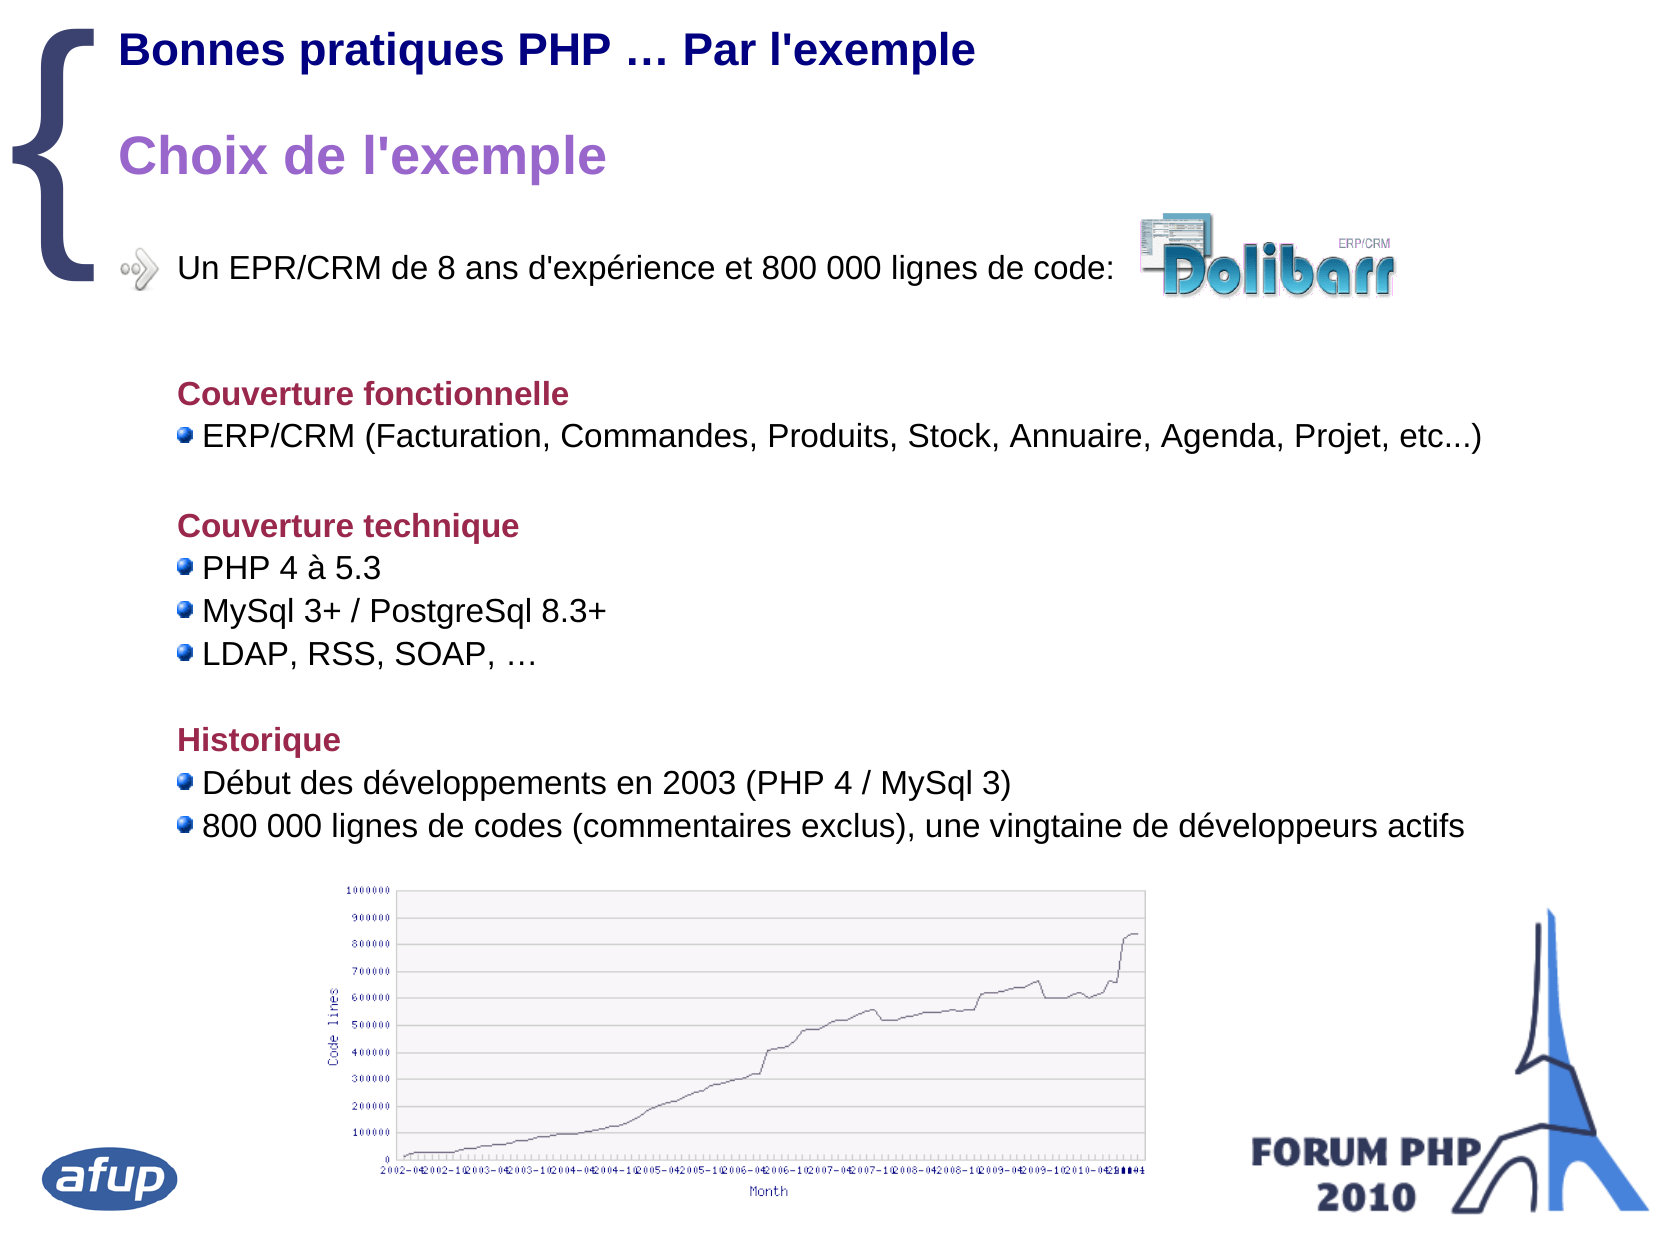

# Bonnes pratiques PHP … Par l'exemple Choix de l'exemple
Un EPR/CRM de 8 ans d'expérience et 800 000 lignes de code:
Couverture fonctionnelle
 ERP/CRM (Facturation, Commandes, Produits, Stock, Annuaire, Agenda, Projet, etc...)
Couverture technique
 PHP 4 à 5.3
 MySql 3+ / PostgreSql 8.3+
 LDAP, RSS, SOAP, …
Historique
 Début des développements en 2003 (PHP 4 / MySql 3)
 800 000 lignes de codes (commentaires exclus), une vingtaine de développeurs actifs